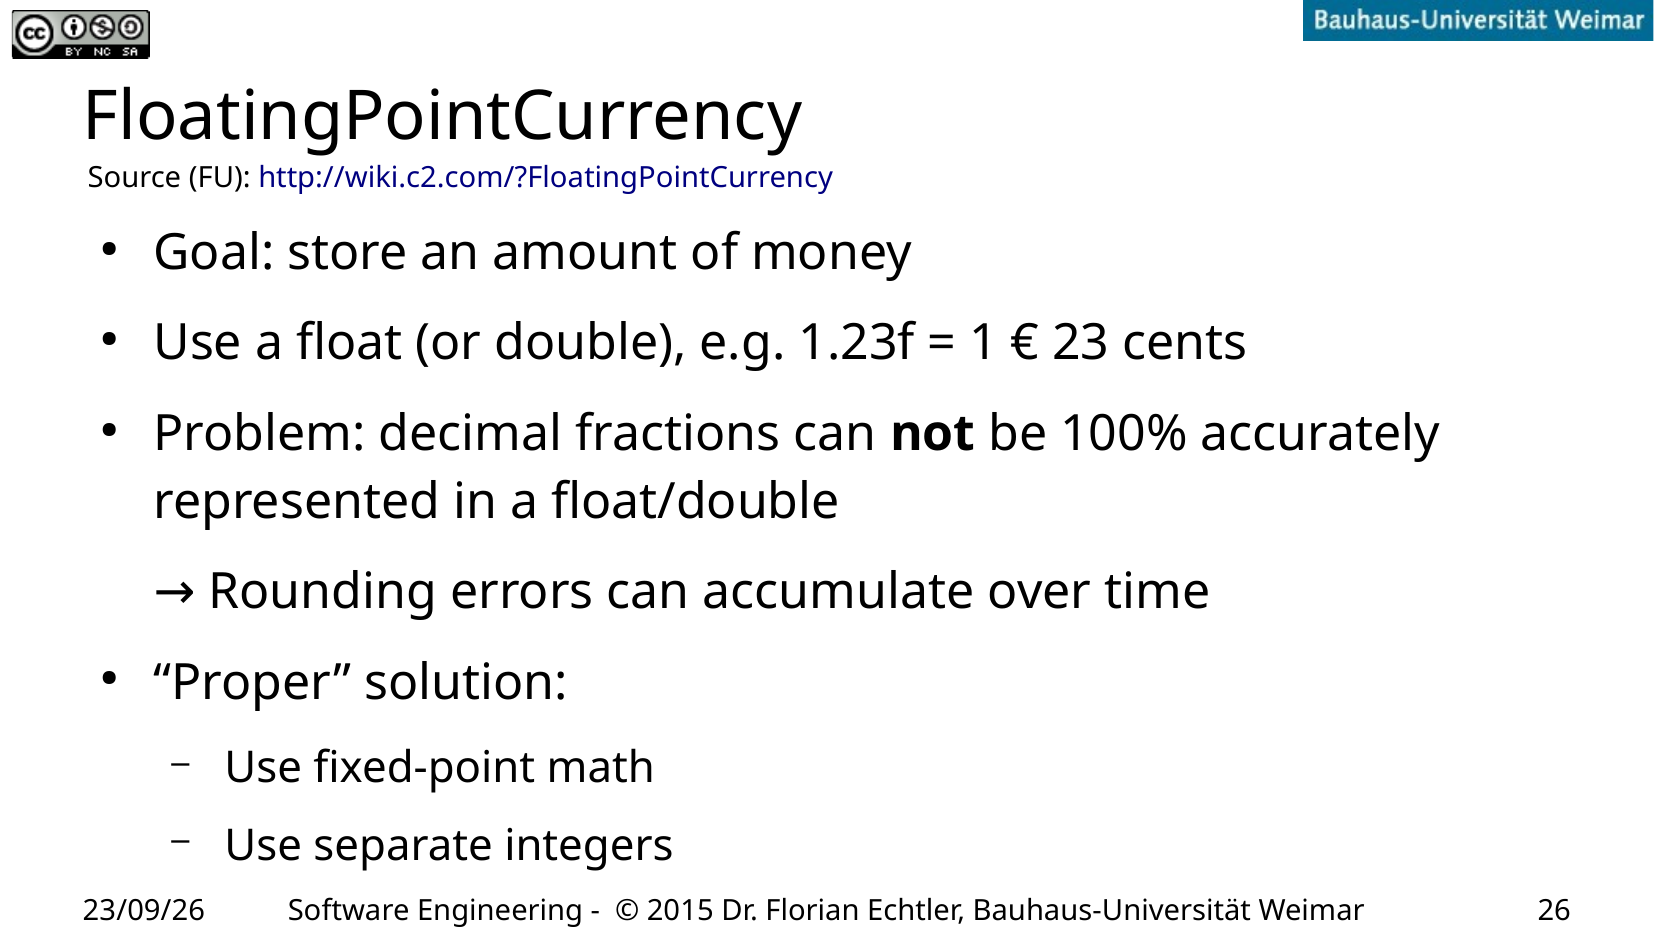

# FloatingPointCurrency
Source (FU): http://wiki.c2.com/?FloatingPointCurrency
Goal: store an amount of money
Use a float (or double), e.g. 1.23f = 1 € 23 cents
Problem: decimal fractions can not be 100% accurately represented in a float/double
→ Rounding errors can accumulate over time
“Proper” solution:
Use fixed-point math
Use separate integers
Software Engineering - © 2015 Dr. Florian Echtler, Bauhaus-Universität Weimar
26